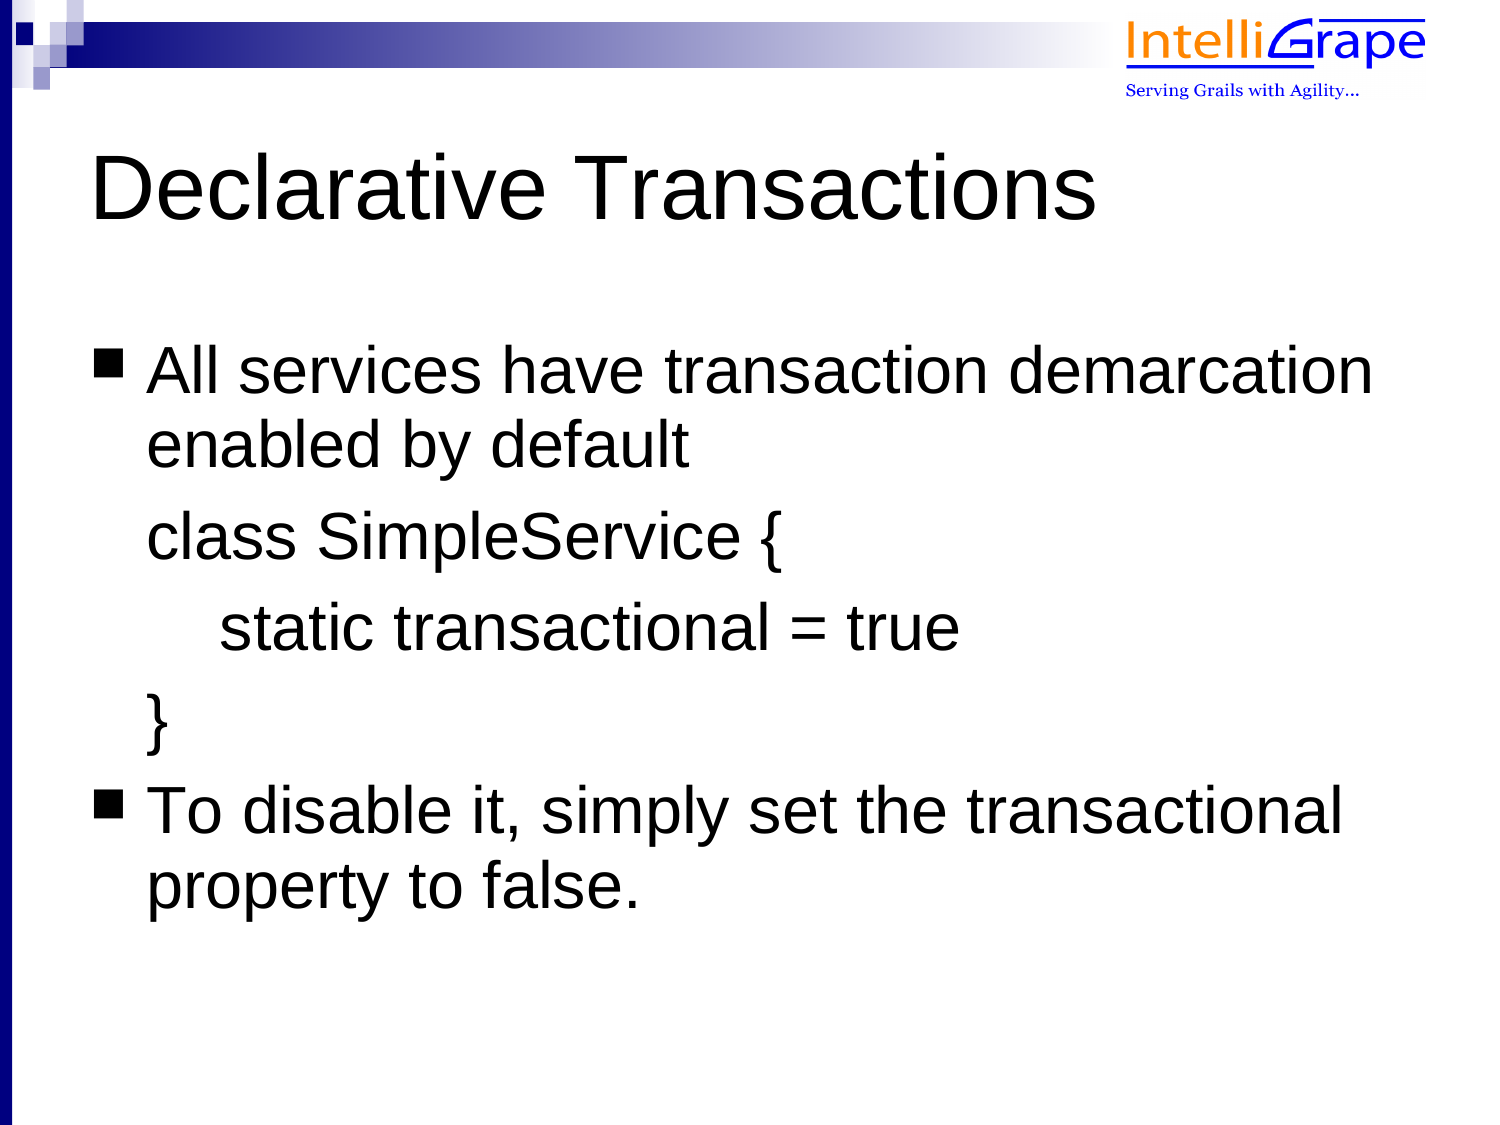

# Declarative Transactions
All services have transaction demarcation enabled by default
class SimpleService {
 static transactional = true
}
To disable it, simply set the transactional property to false.